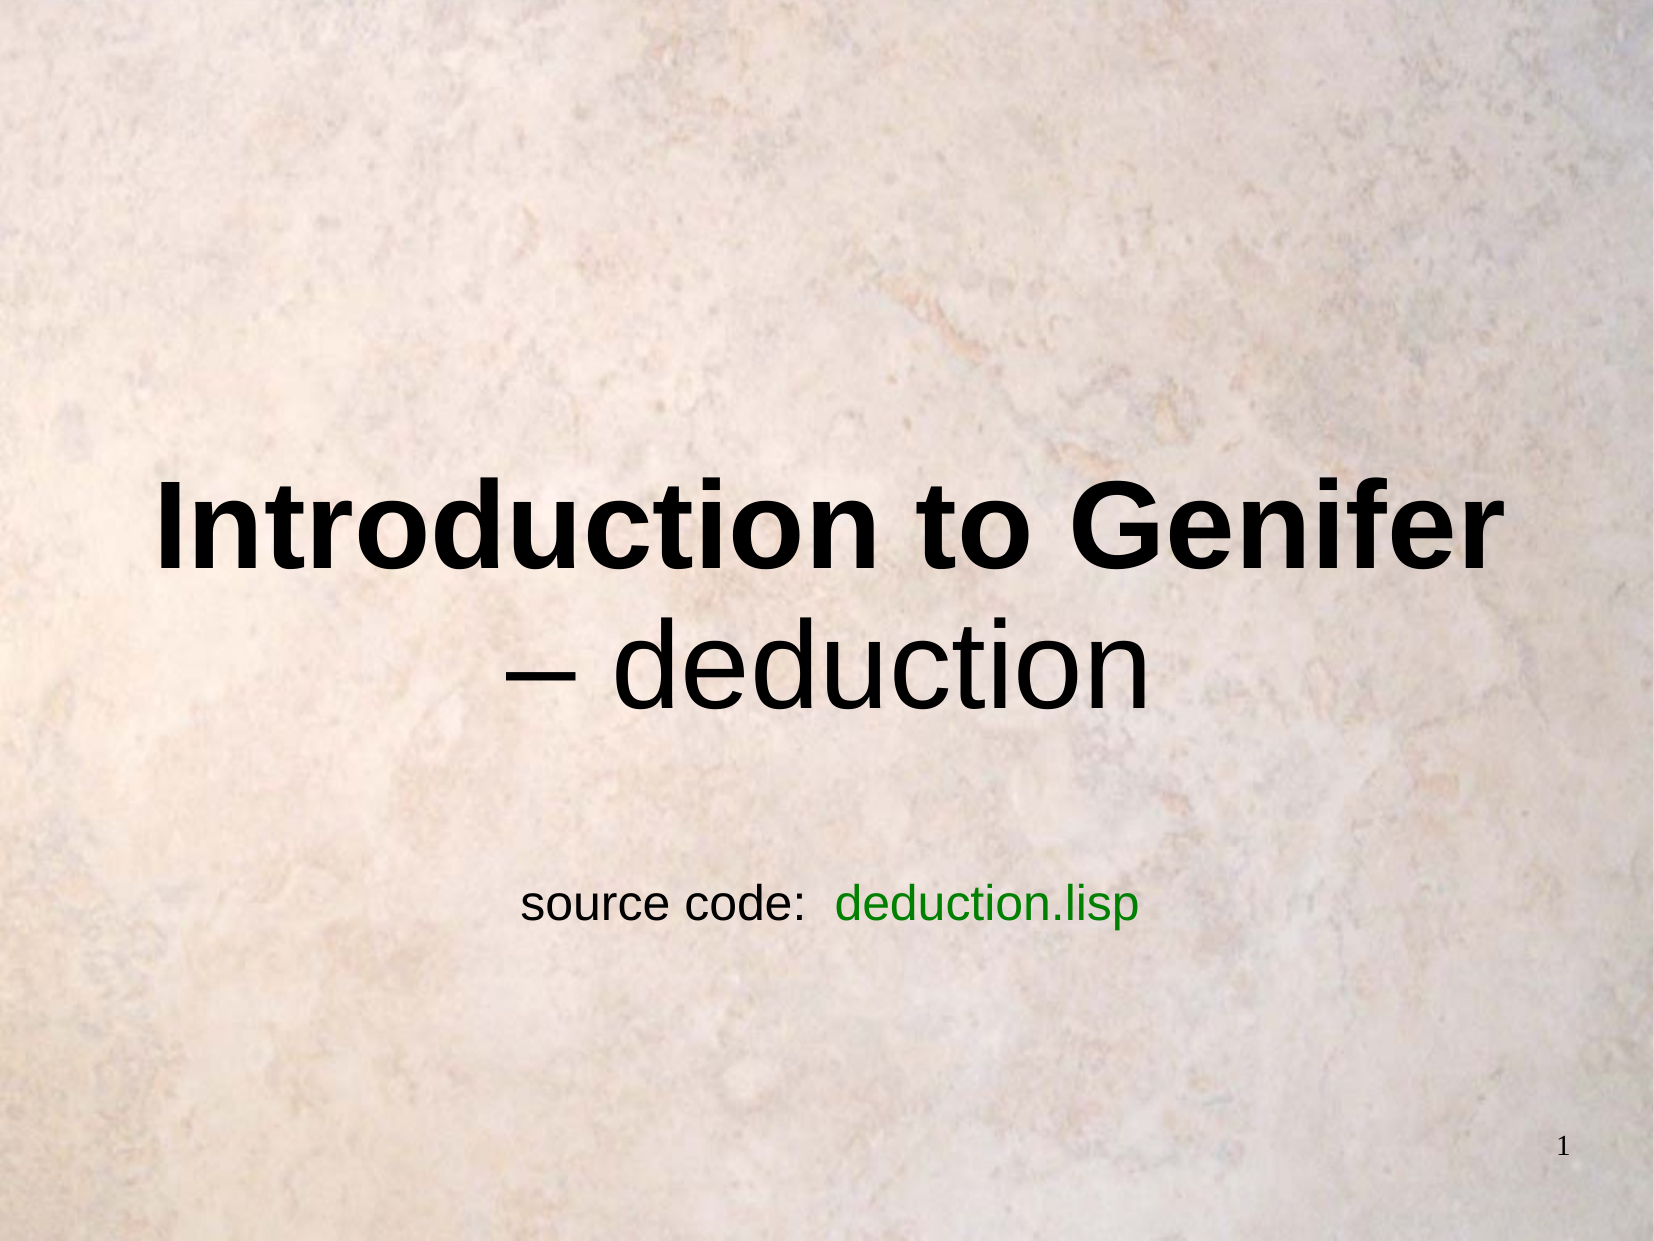

# Introduction to Genifer
– deduction
source code: deduction.lisp
1